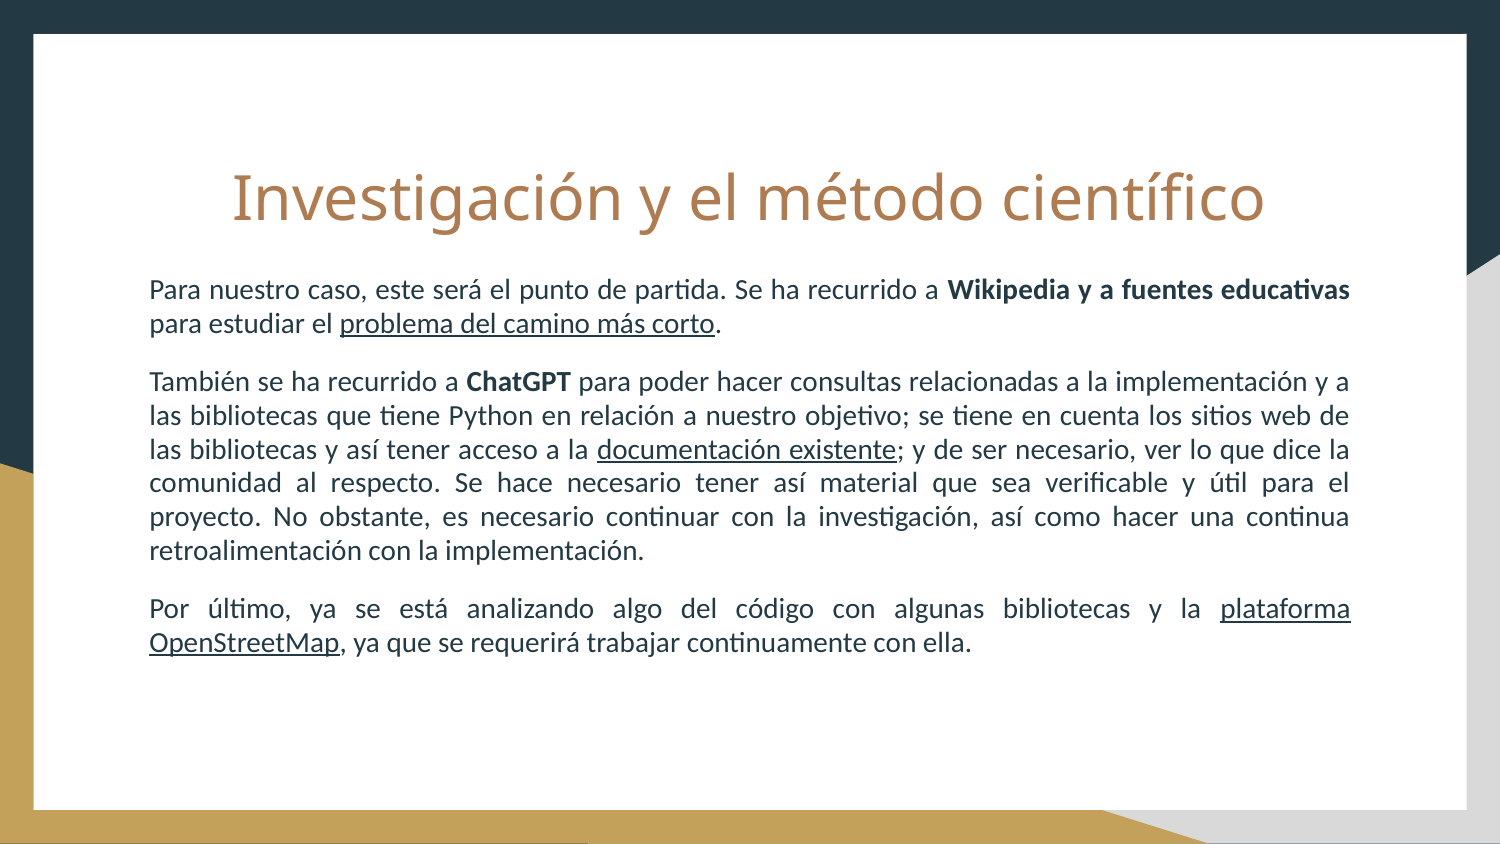

# Investigación y el método científico
Para nuestro caso, este será el punto de partida. Se ha recurrido a Wikipedia y a fuentes educativas para estudiar el problema del camino más corto.
También se ha recurrido a ChatGPT para poder hacer consultas relacionadas a la implementación y a las bibliotecas que tiene Python en relación a nuestro objetivo; se tiene en cuenta los sitios web de las bibliotecas y así tener acceso a la documentación existente; y de ser necesario, ver lo que dice la comunidad al respecto. Se hace necesario tener así material que sea verificable y útil para el proyecto. No obstante, es necesario continuar con la investigación, así como hacer una continua retroalimentación con la implementación.
Por último, ya se está analizando algo del código con algunas bibliotecas y la plataforma OpenStreetMap, ya que se requerirá trabajar continuamente con ella.